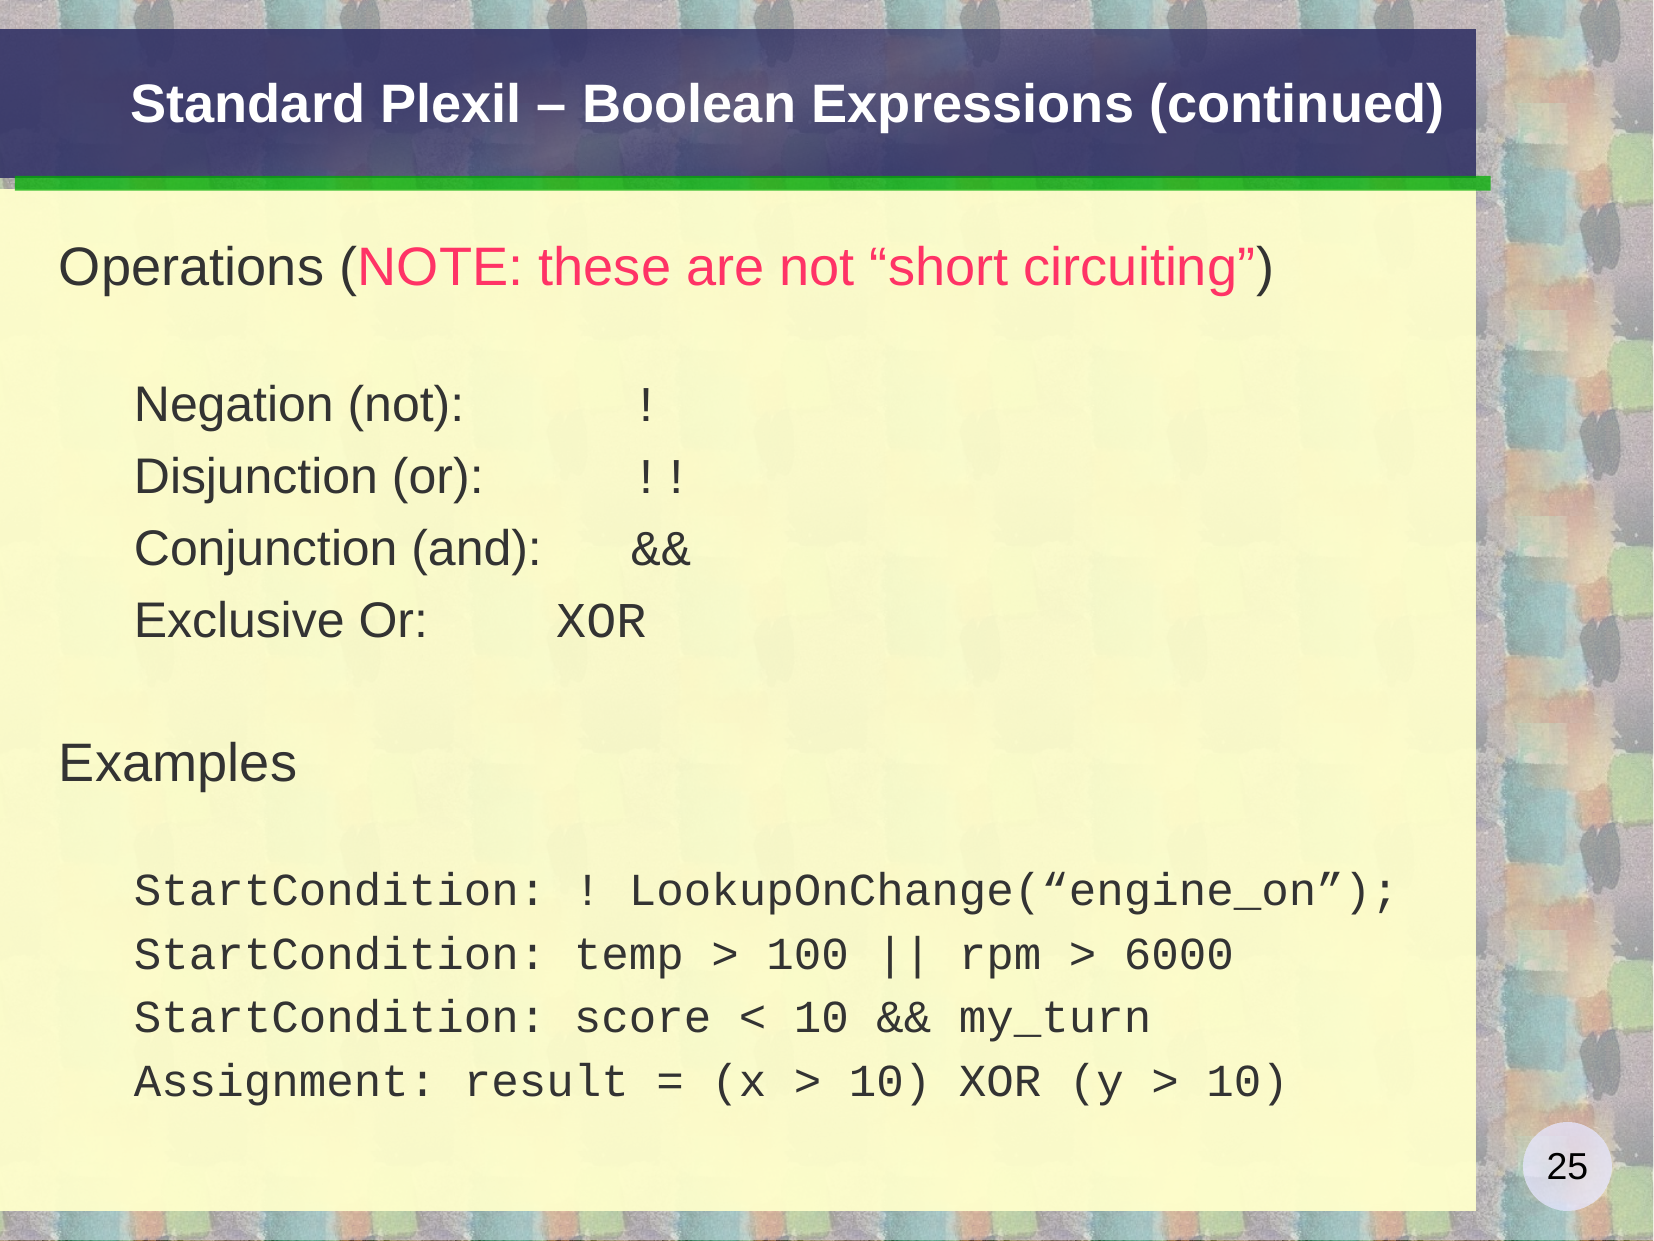

# Standard Plexil – Boolean Expressions (continued)
Operations (NOTE: these are not “short circuiting”)
Negation (not): 		!
Disjunction (or): 		!!
Conjunction (and): 	&&
Exclusive Or: 		XOR
Examples
StartCondition: ! LookupOnChange(“engine_on”);
StartCondition: temp > 100 || rpm > 6000
StartCondition: score < 10 && my_turn
Assignment: result = (x > 10) XOR (y > 10)